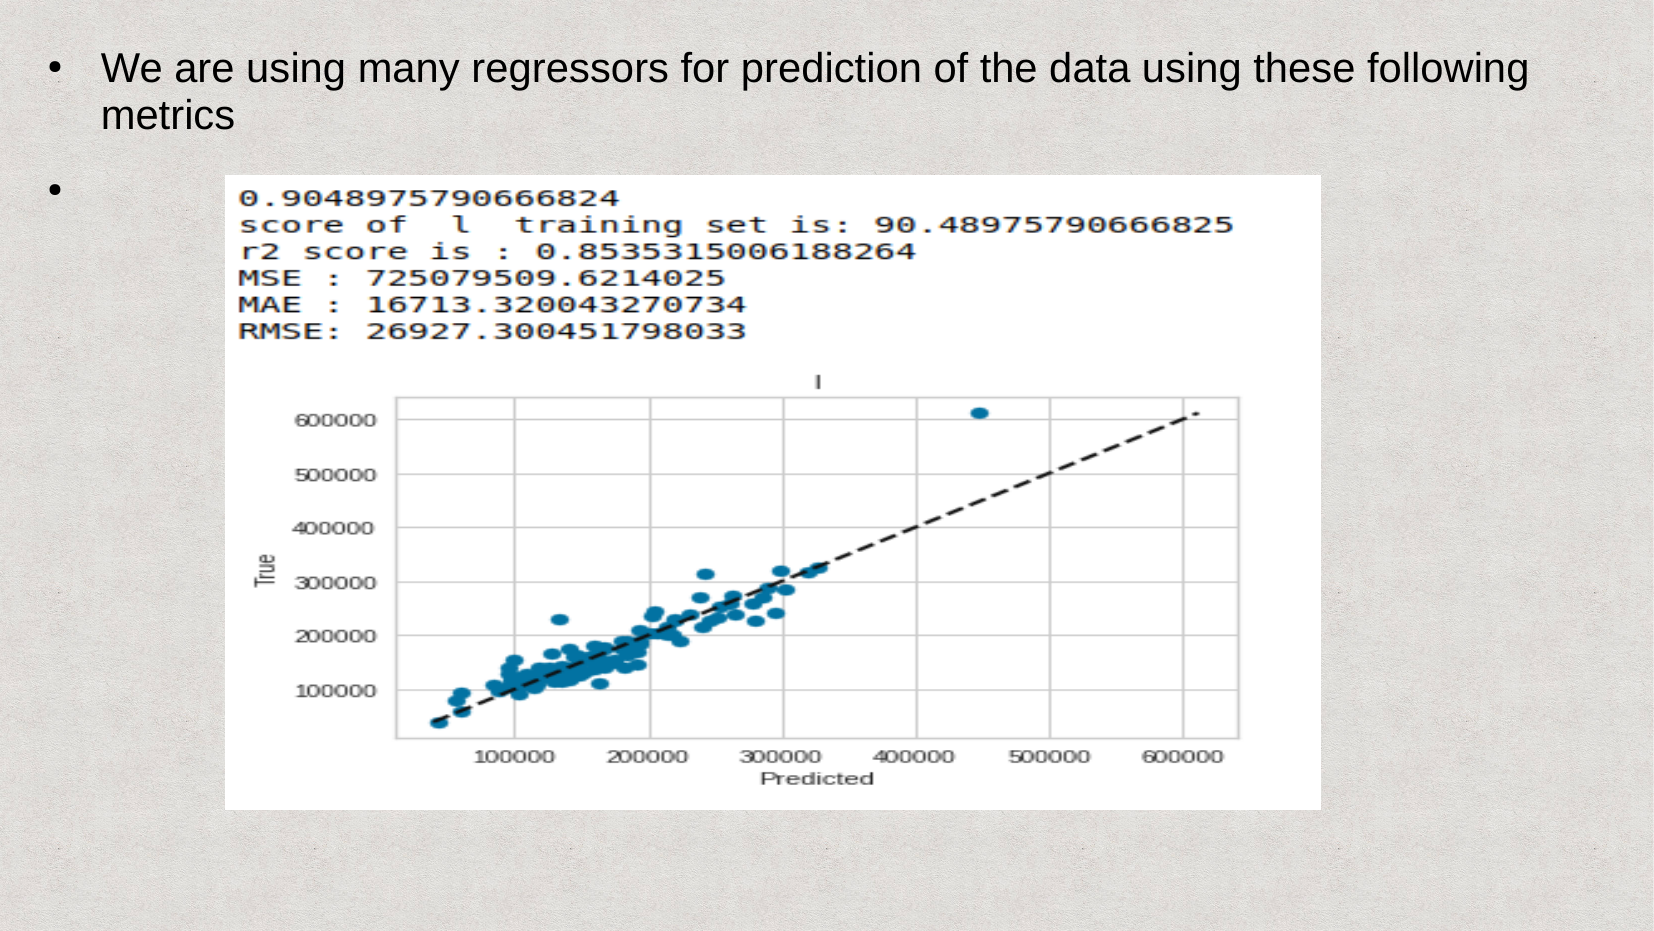

# We are using many regressors for prediction of the data using these following metrics